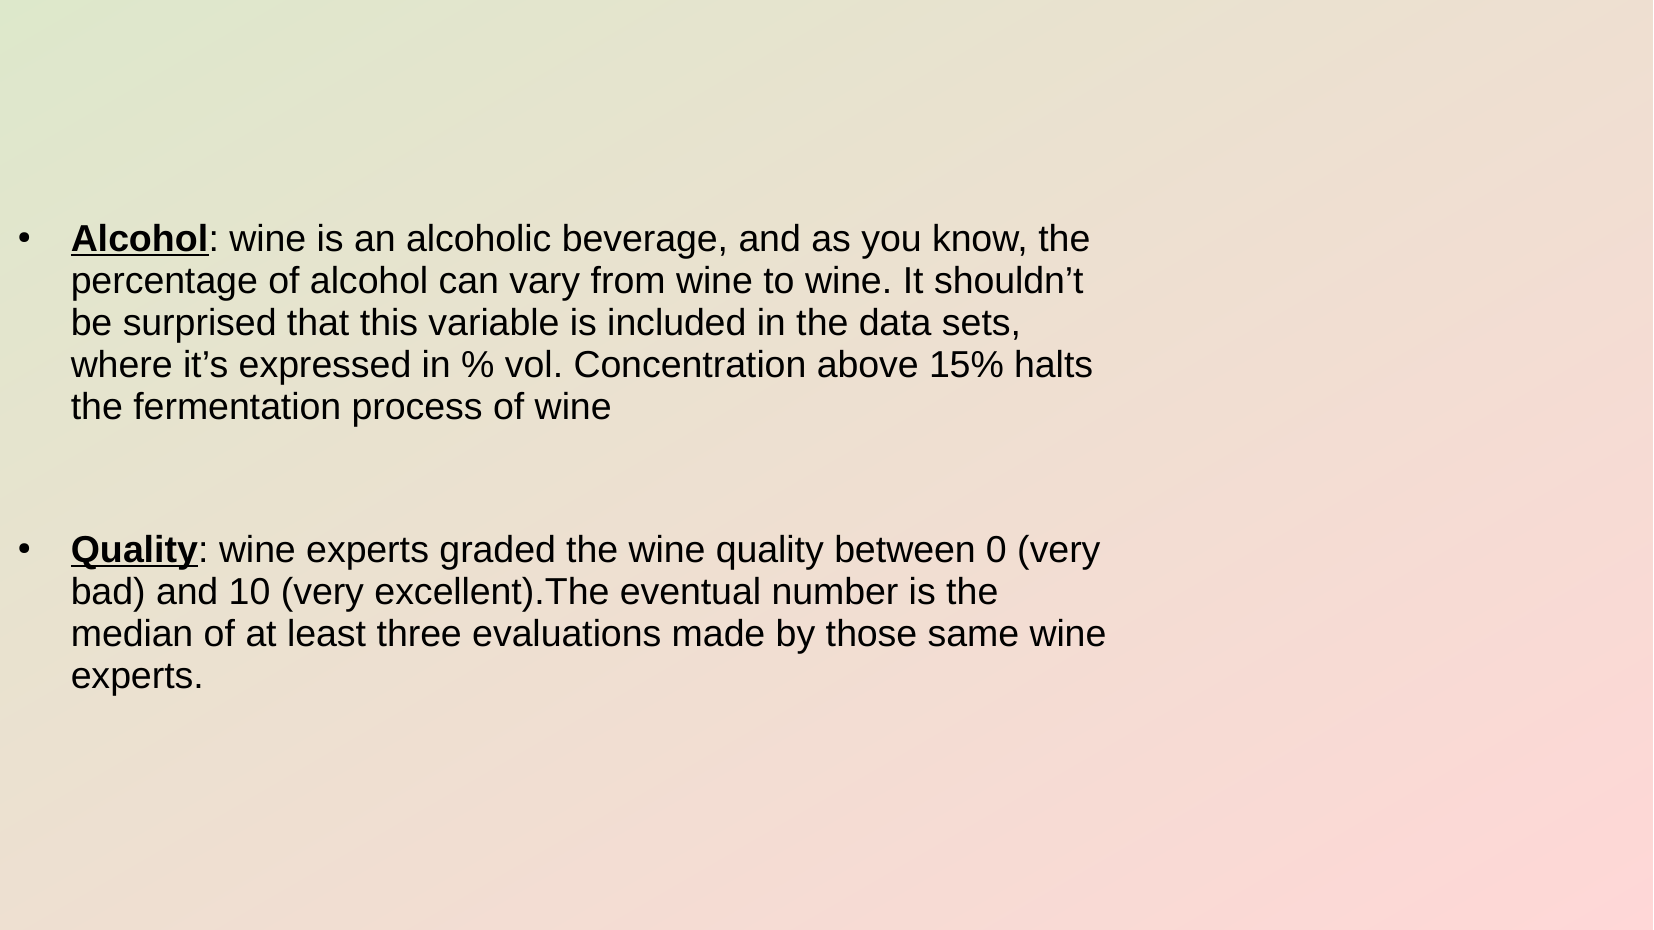

#
Alcohol: wine is an alcoholic beverage, and as you know, the percentage of alcohol can vary from wine to wine. It shouldn’t be surprised that this variable is included in the data sets,
where it’s expressed in % vol. Concentration above 15% halts the fermentation process of wine
Quality: wine experts graded the wine quality between 0 (very bad) and 10 (very excellent).The eventual number is the median of at least three evaluations made by those same wine experts.